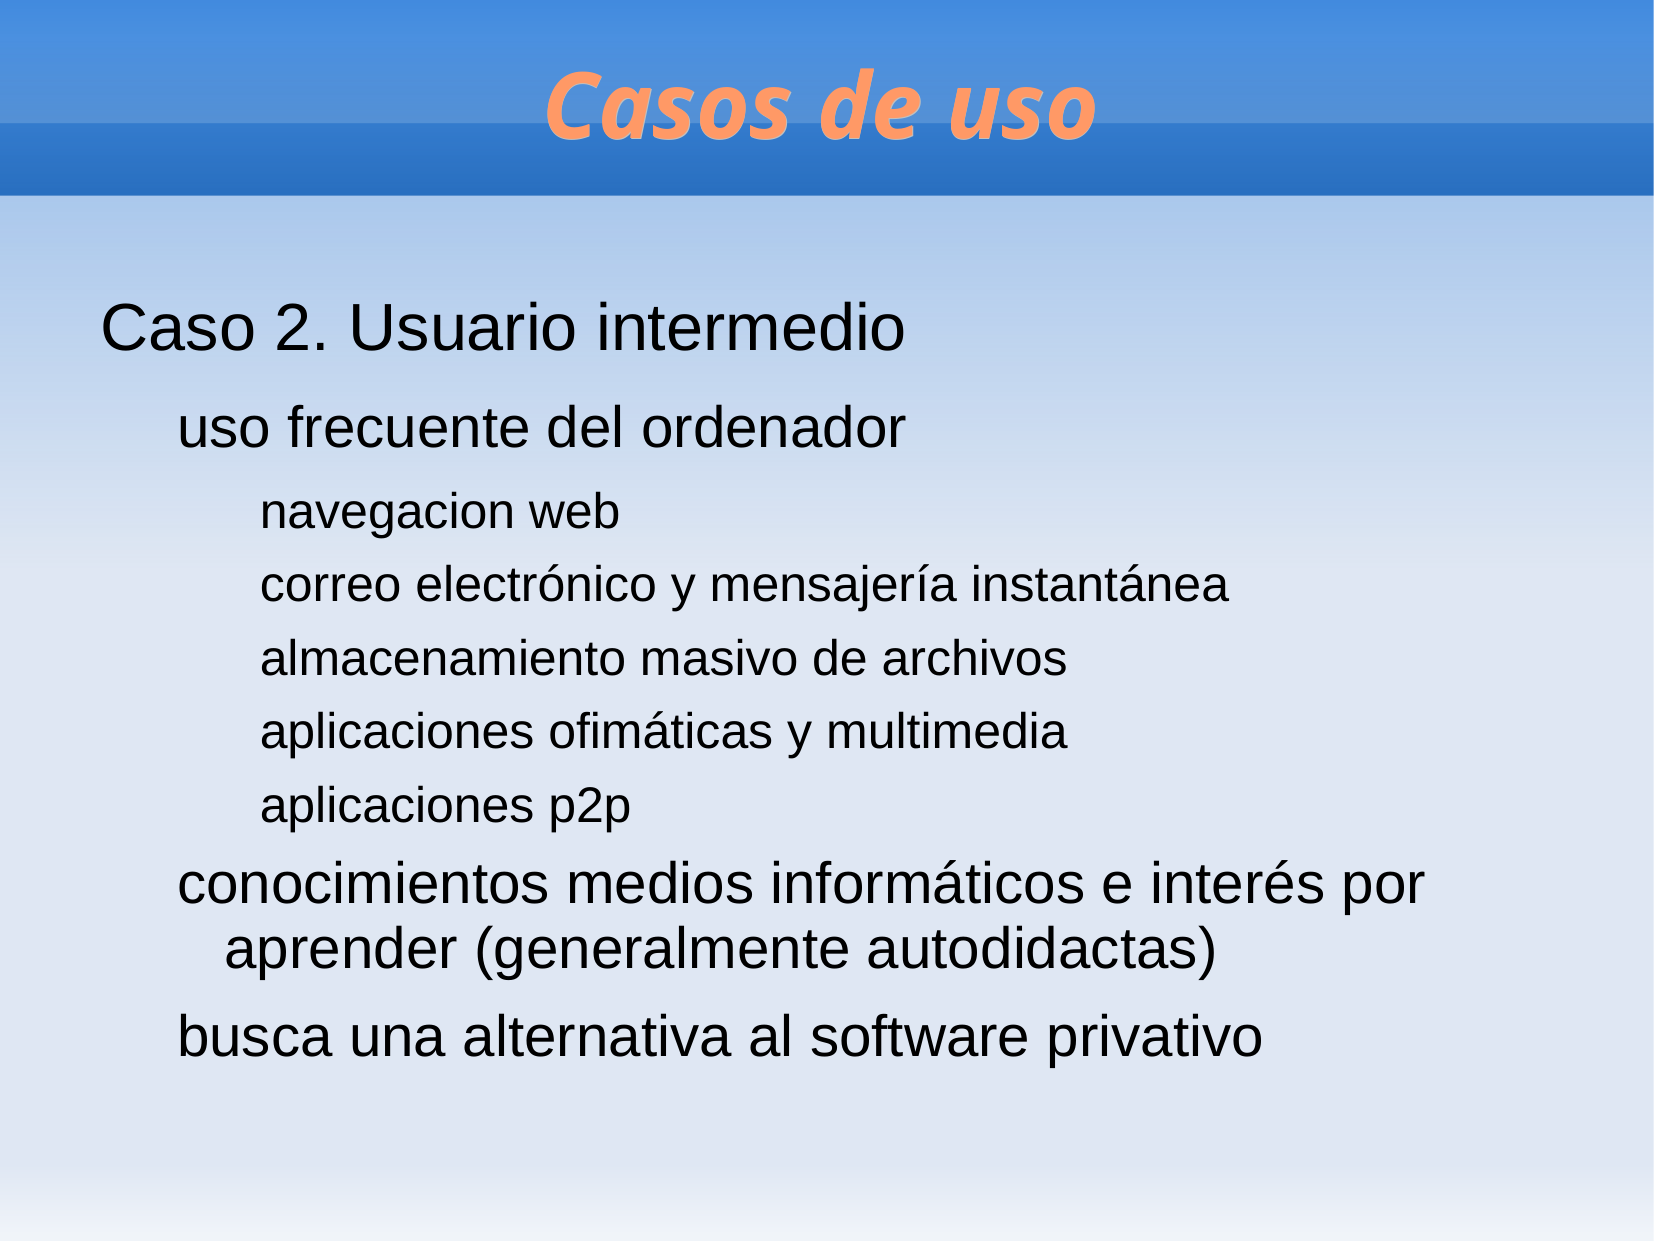

# Casos de uso
Caso 2. Usuario intermedio
uso frecuente del ordenador
navegacion web
correo electrónico y mensajería instantánea
almacenamiento masivo de archivos
aplicaciones ofimáticas y multimedia
aplicaciones p2p
conocimientos medios informáticos e interés por aprender (generalmente autodidactas)
busca una alternativa al software privativo